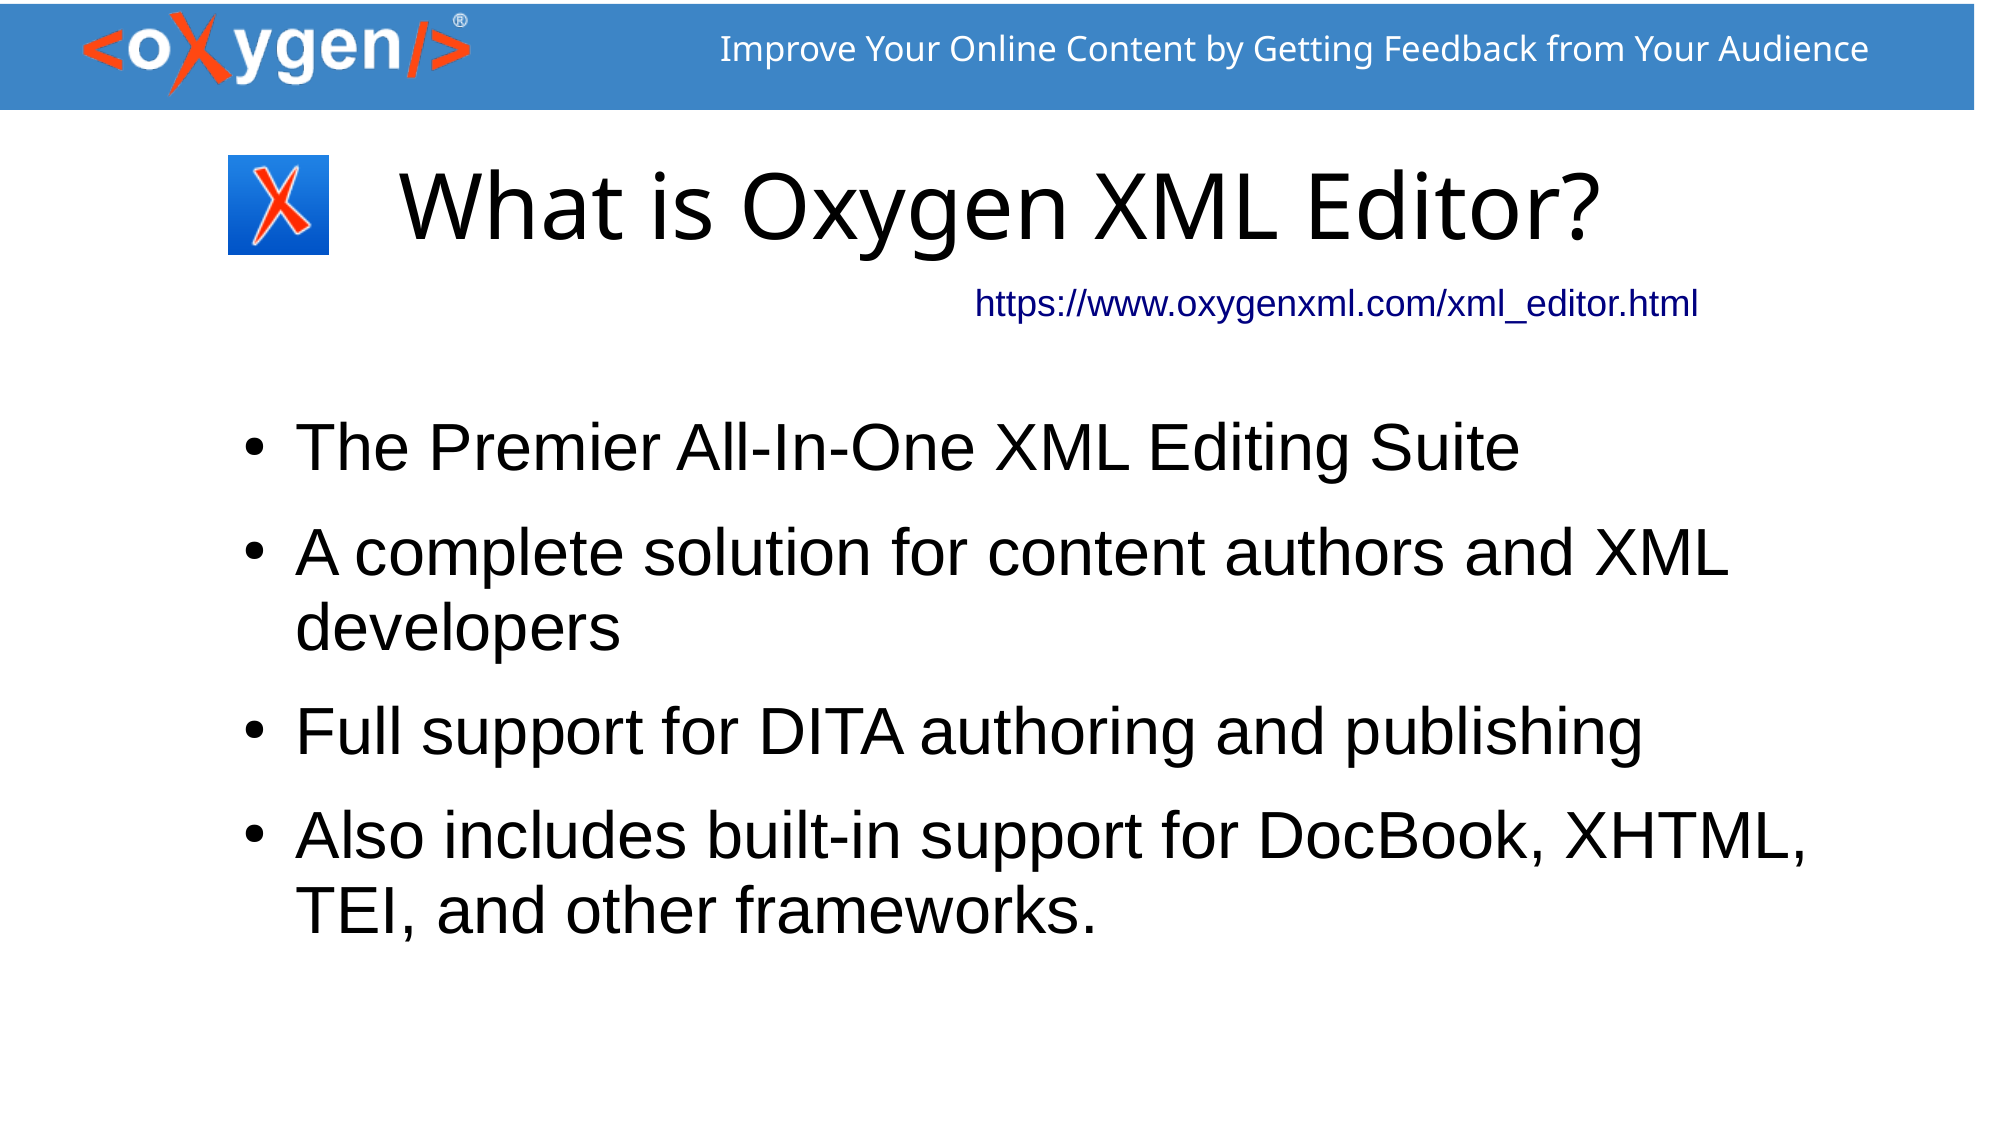

# What is Oxygen XML Editor?
https://www.oxygenxml.com/xml_editor.html
The Premier All-In-One XML Editing Suite
A complete solution for content authors and XML developers
Full support for DITA authoring and publishing
Also includes built-in support for DocBook, XHTML, TEI, and other frameworks.